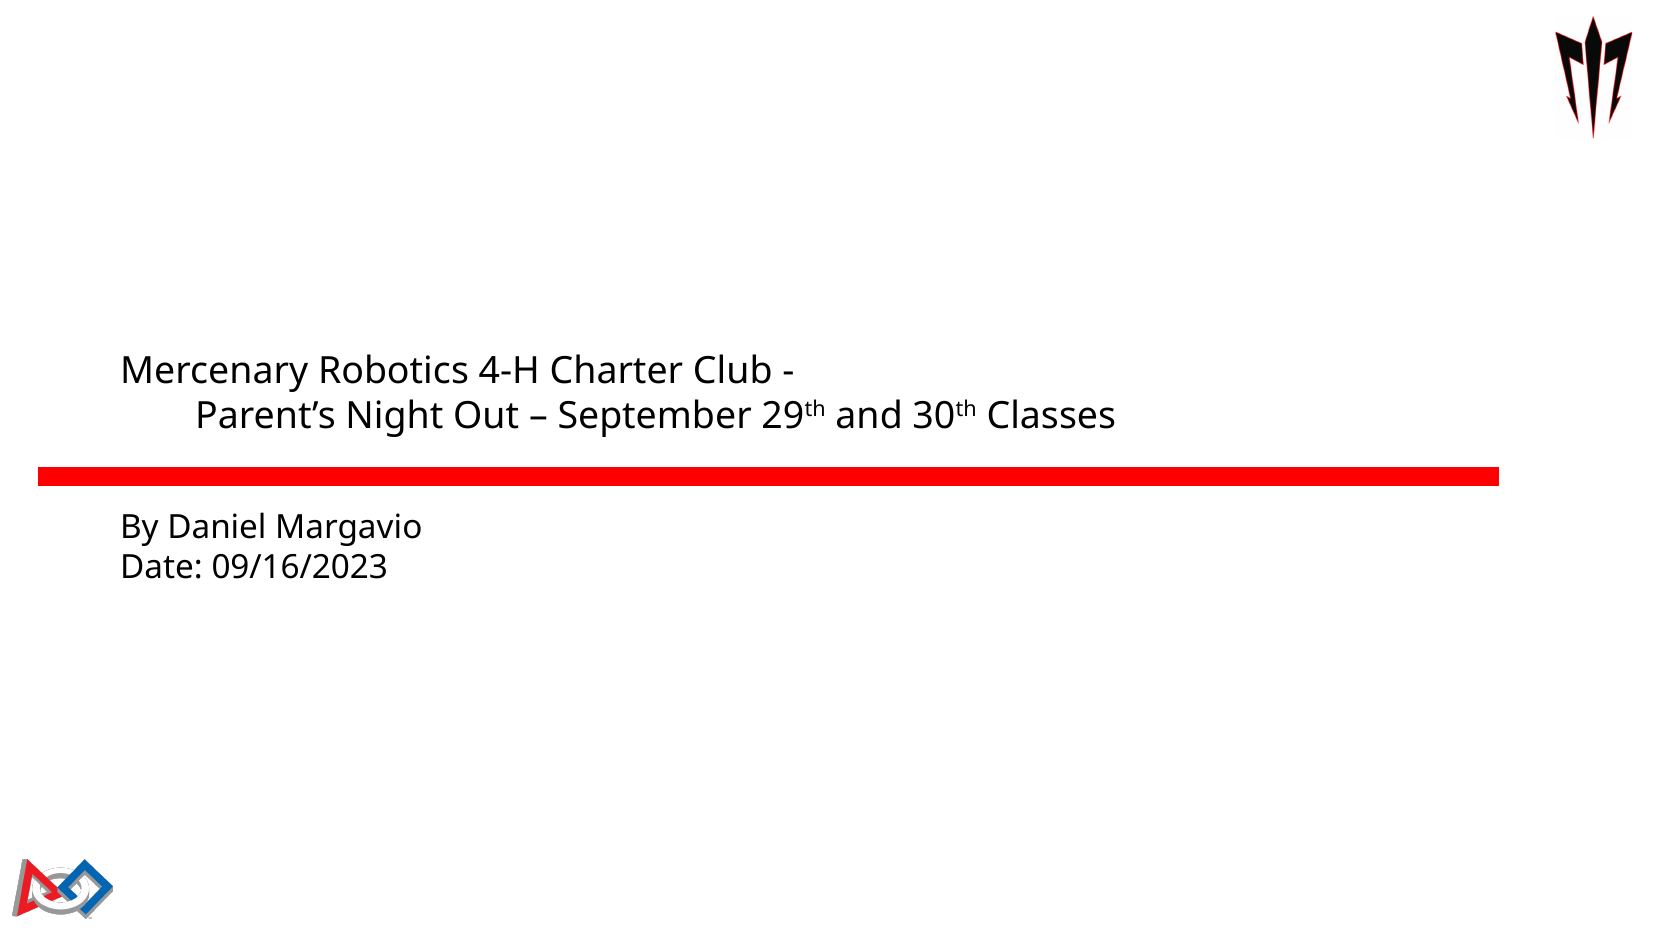

Mercenary Robotics 4-H Charter Club -
	Parent’s Night Out – September 29th and 30th Classes
By Daniel Margavio
Date: 09/16/2023